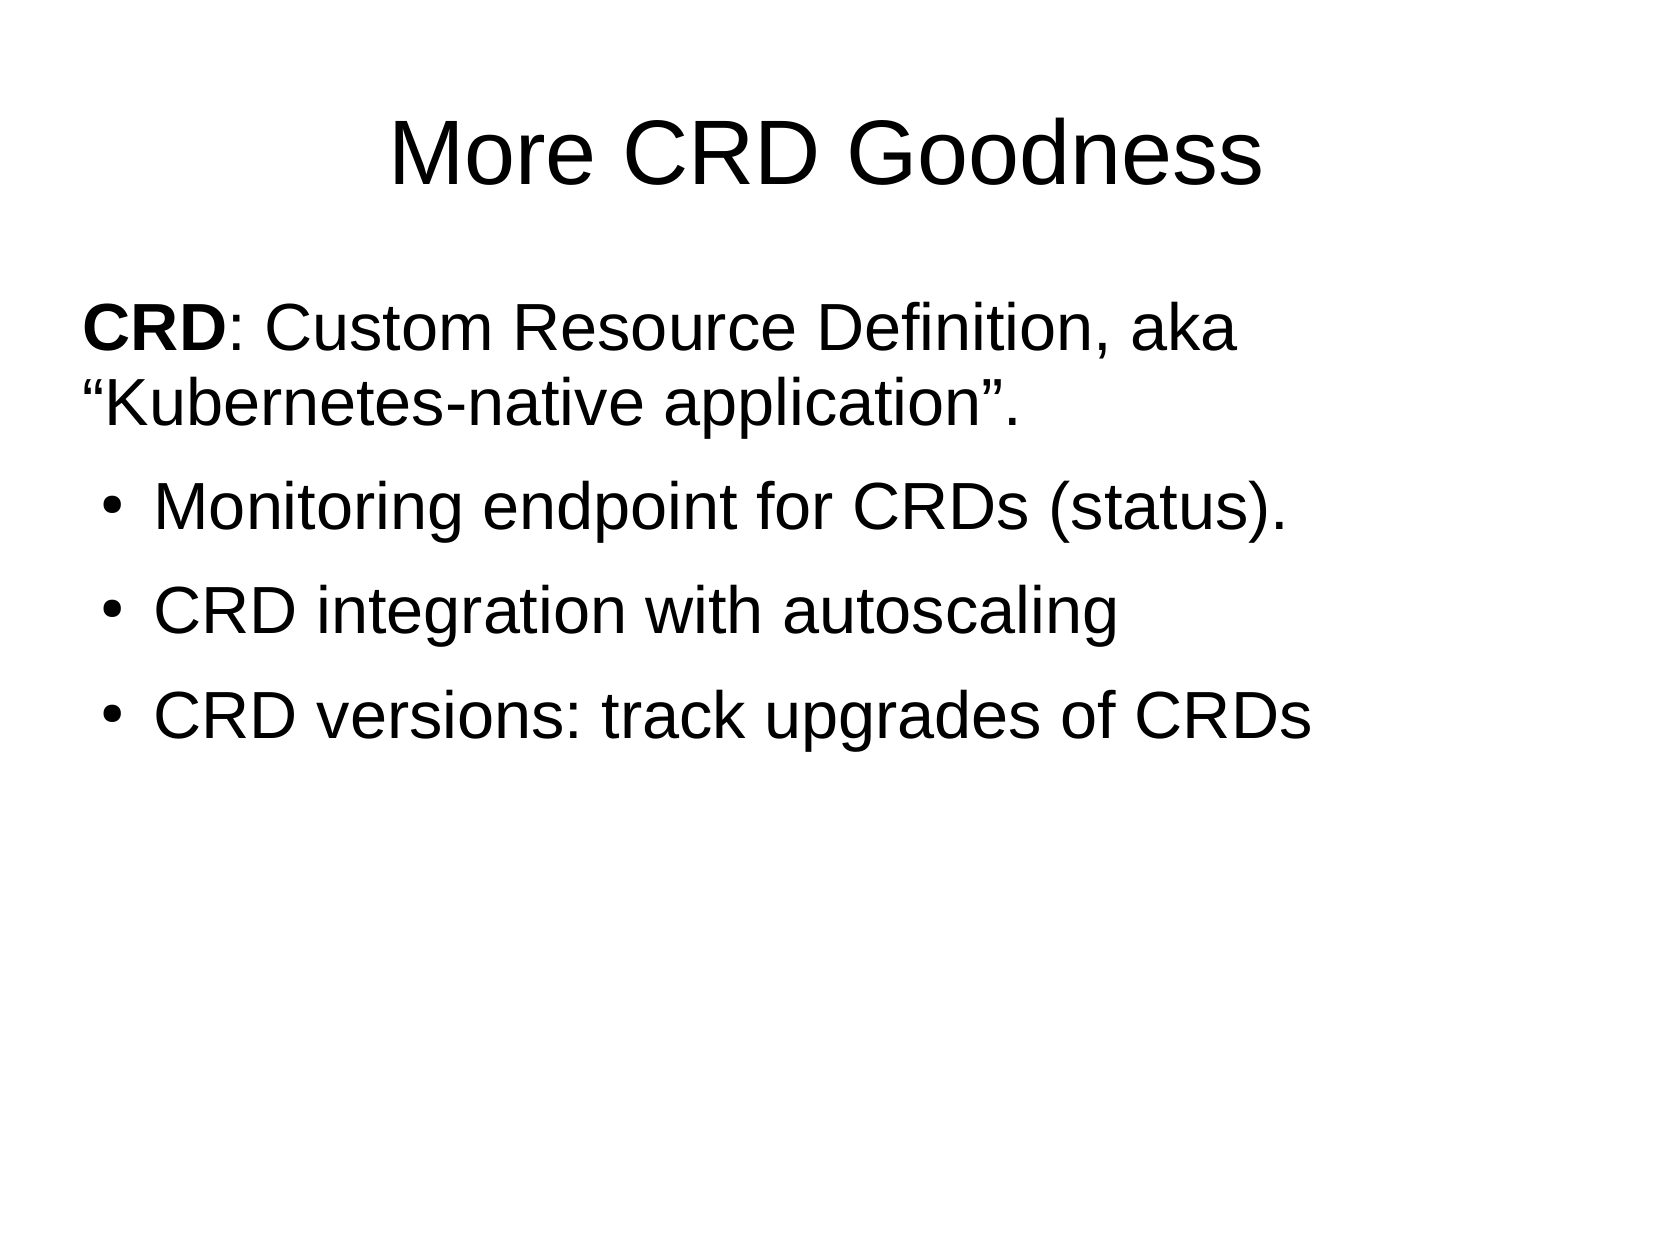

# More CRD Goodness
CRD: Custom Resource Definition, aka “Kubernetes-native application”.
Monitoring endpoint for CRDs (status).
CRD integration with autoscaling
CRD versions: track upgrades of CRDs